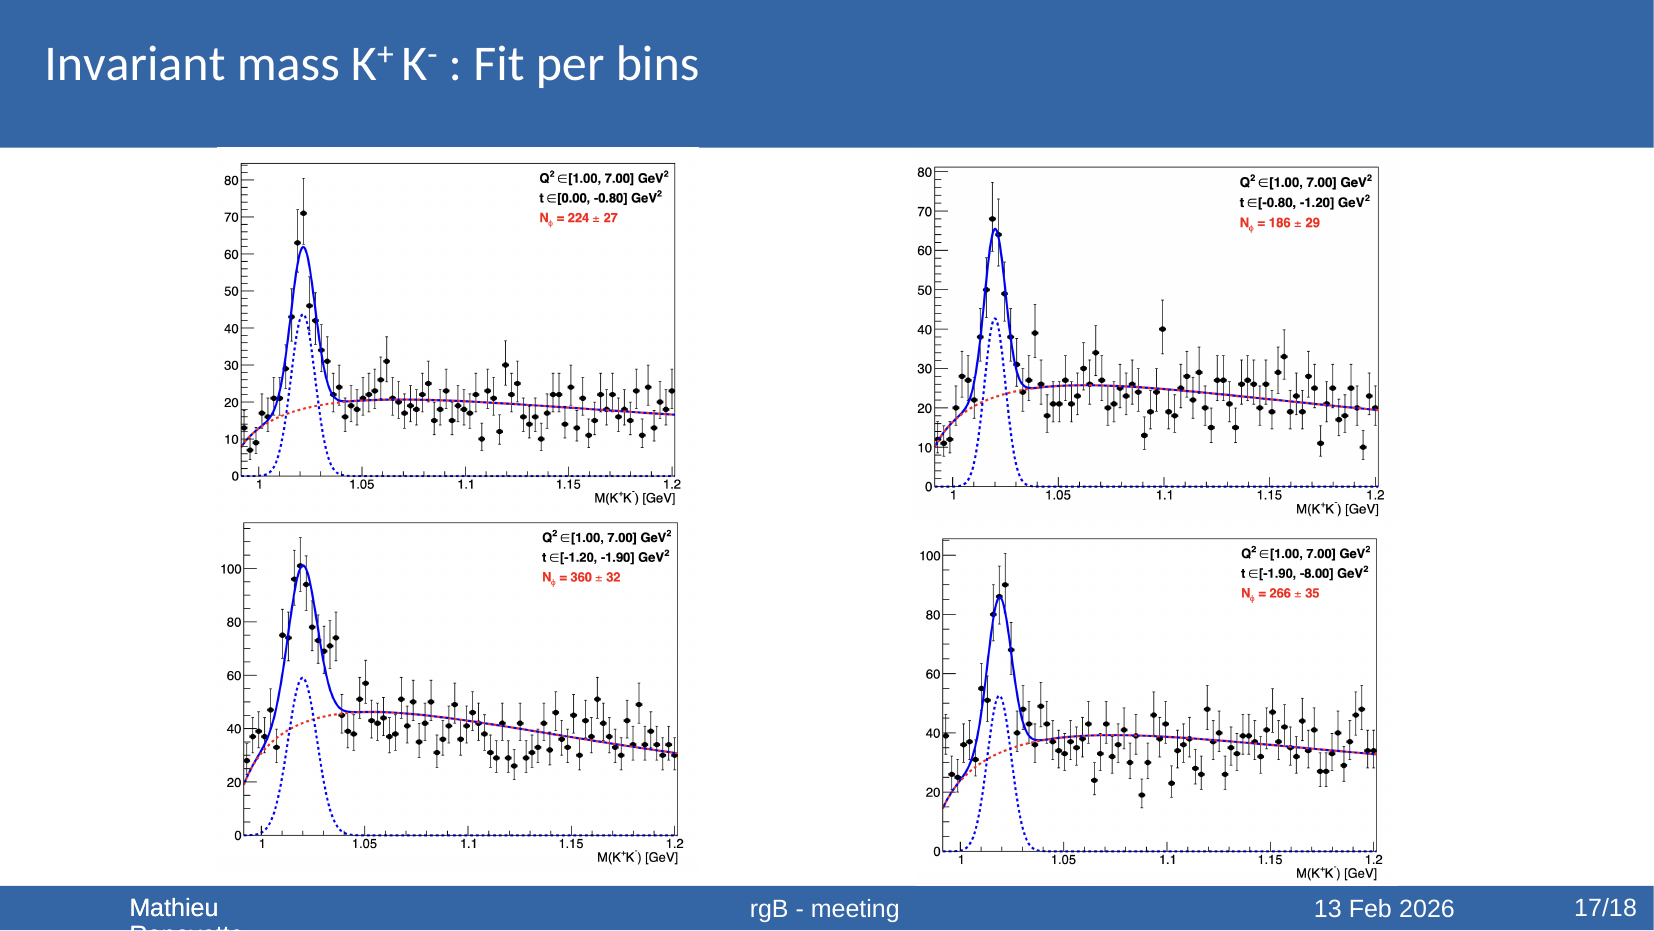

Invariant mass K+ K- : Fit per bins
Mathieu Ronayette
17/18
Mathieu Ronayette
rgB - meeting
13 Feb 2026